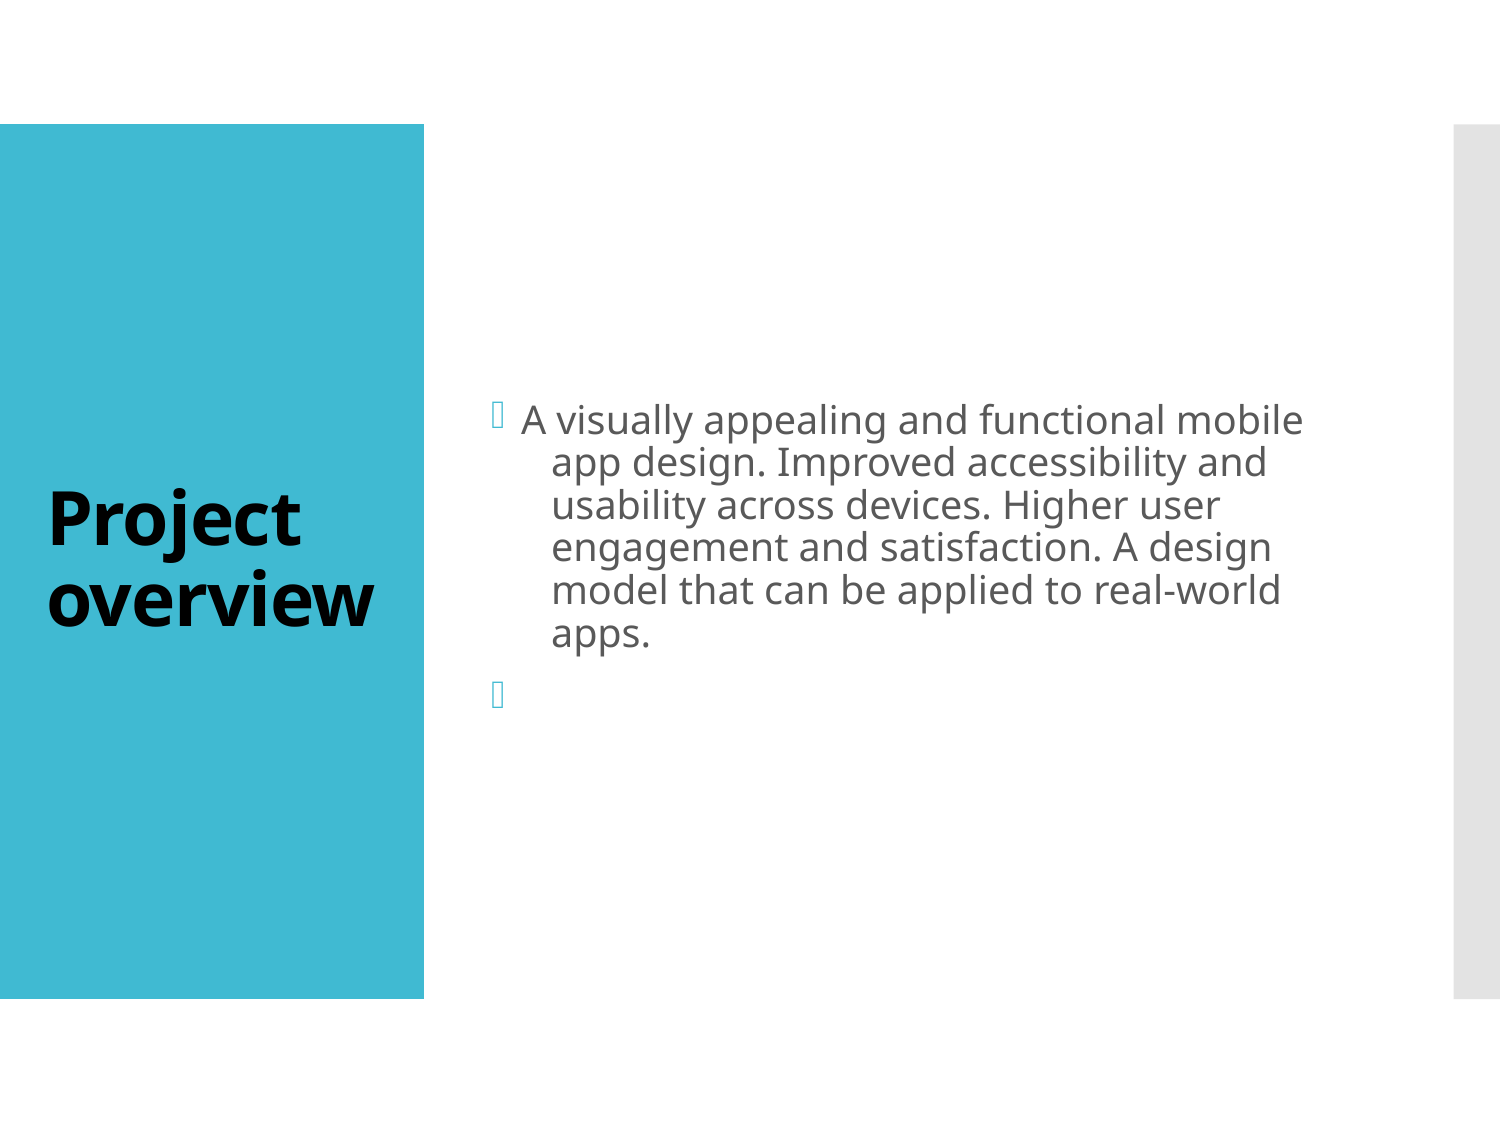

A visually appealing and functional mobile app design. Improved accessibility and usability across devices. Higher user engagement and satisfaction. A design model that can be applied to real-world apps.
# Project overview